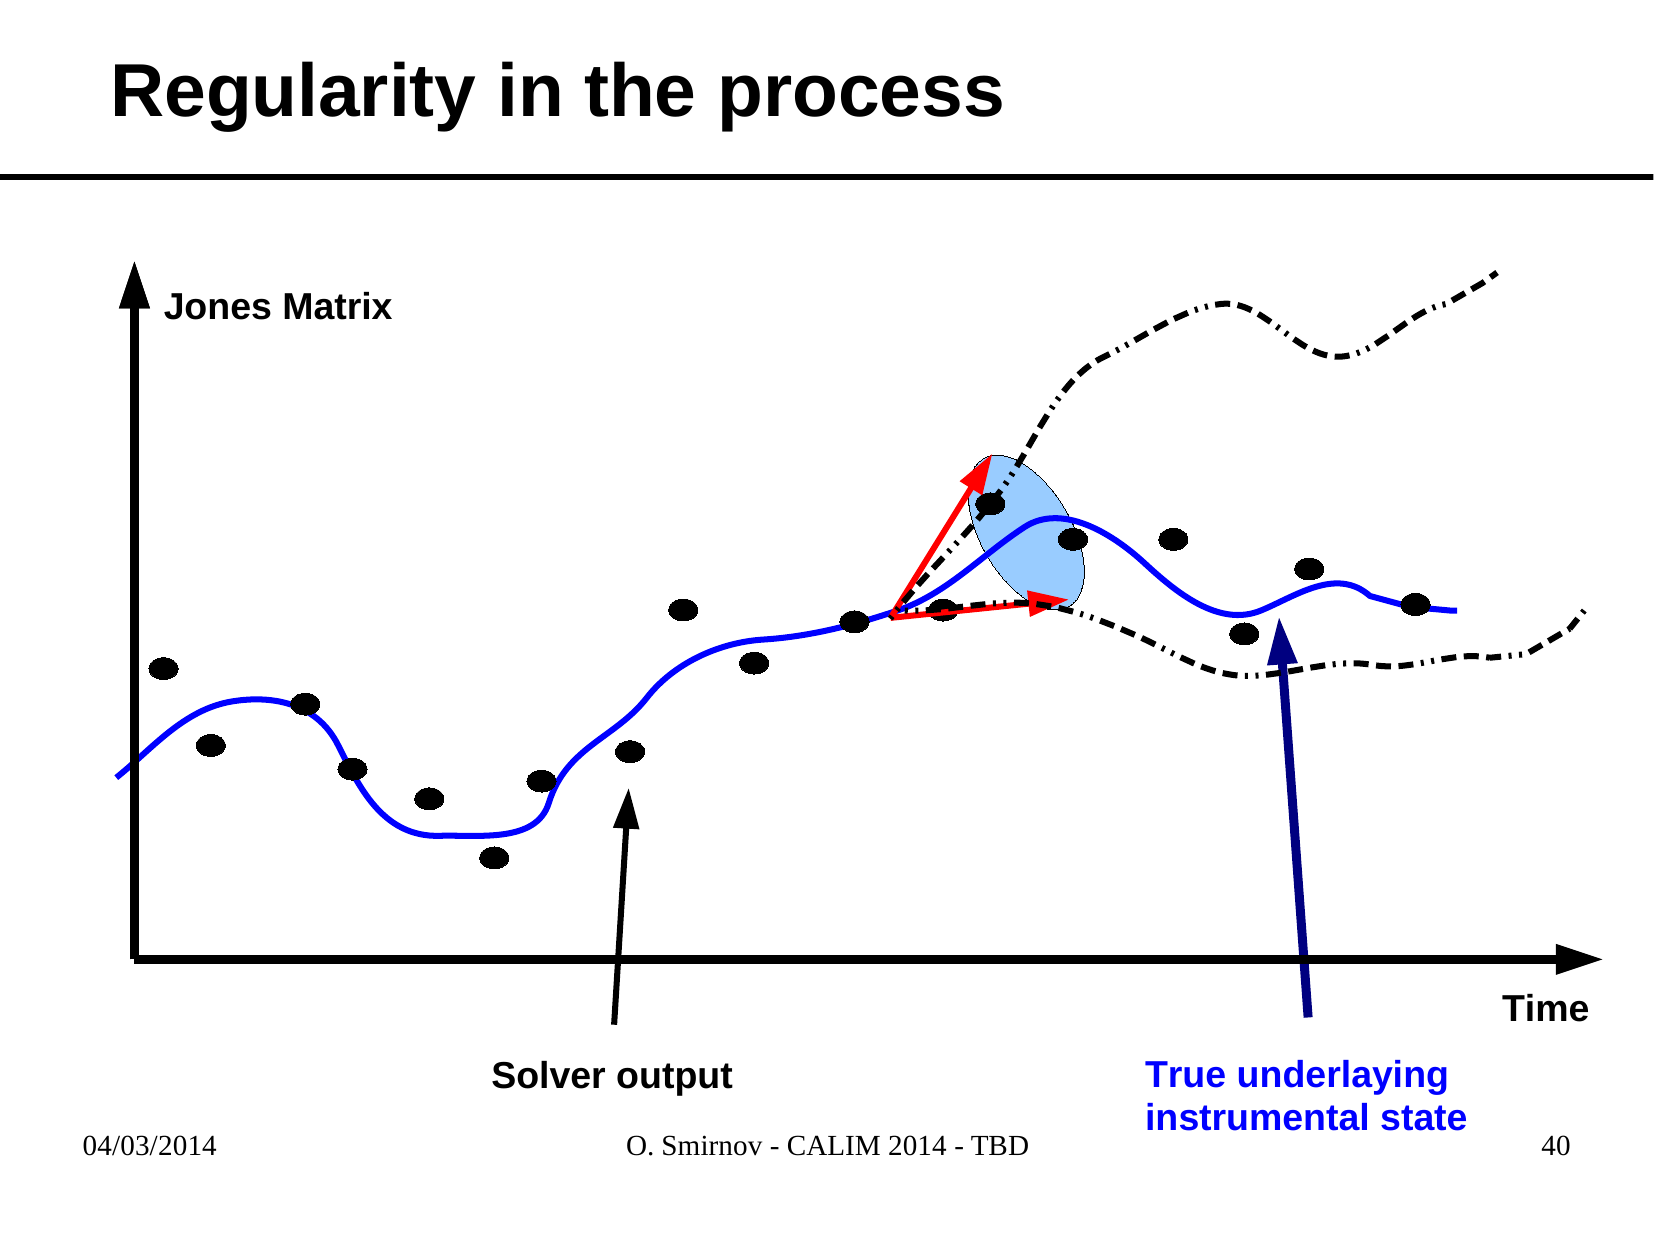

Regularity in the process
Jones Matrix
Time
True underlaying instrumental state
Solver output
04/03/2014
O. Smirnov - CALIM 2014 - TBD
40